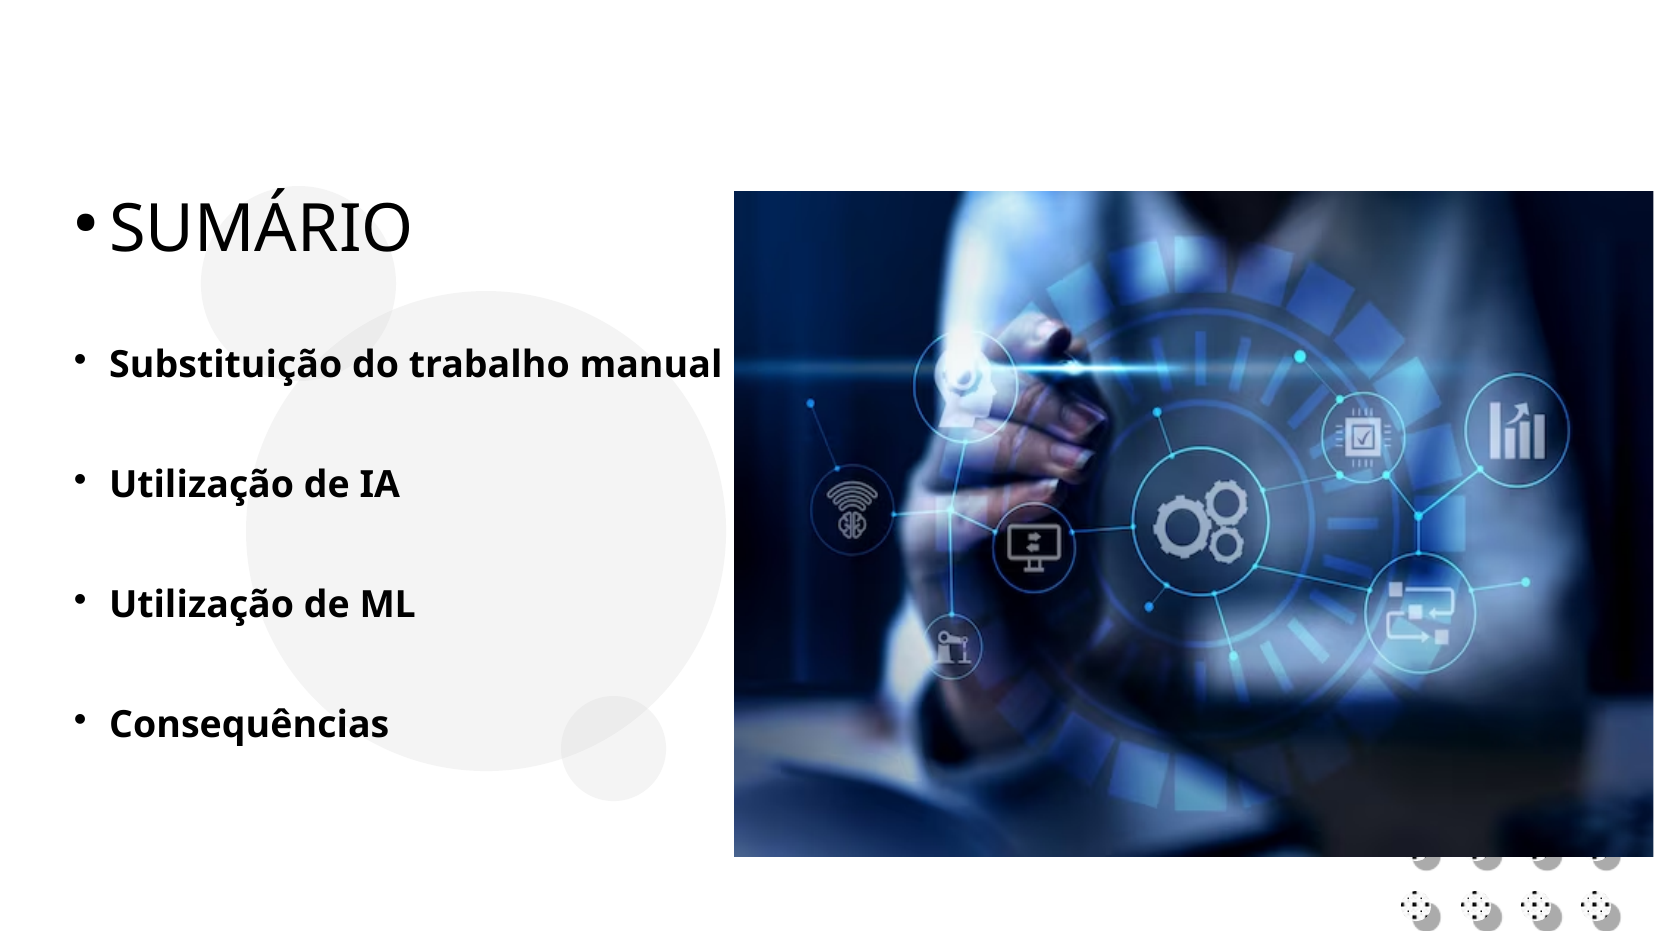

SUMÁRIO
Substituição do trabalho manual
Utilização de IA
Utilização de ML
Consequências